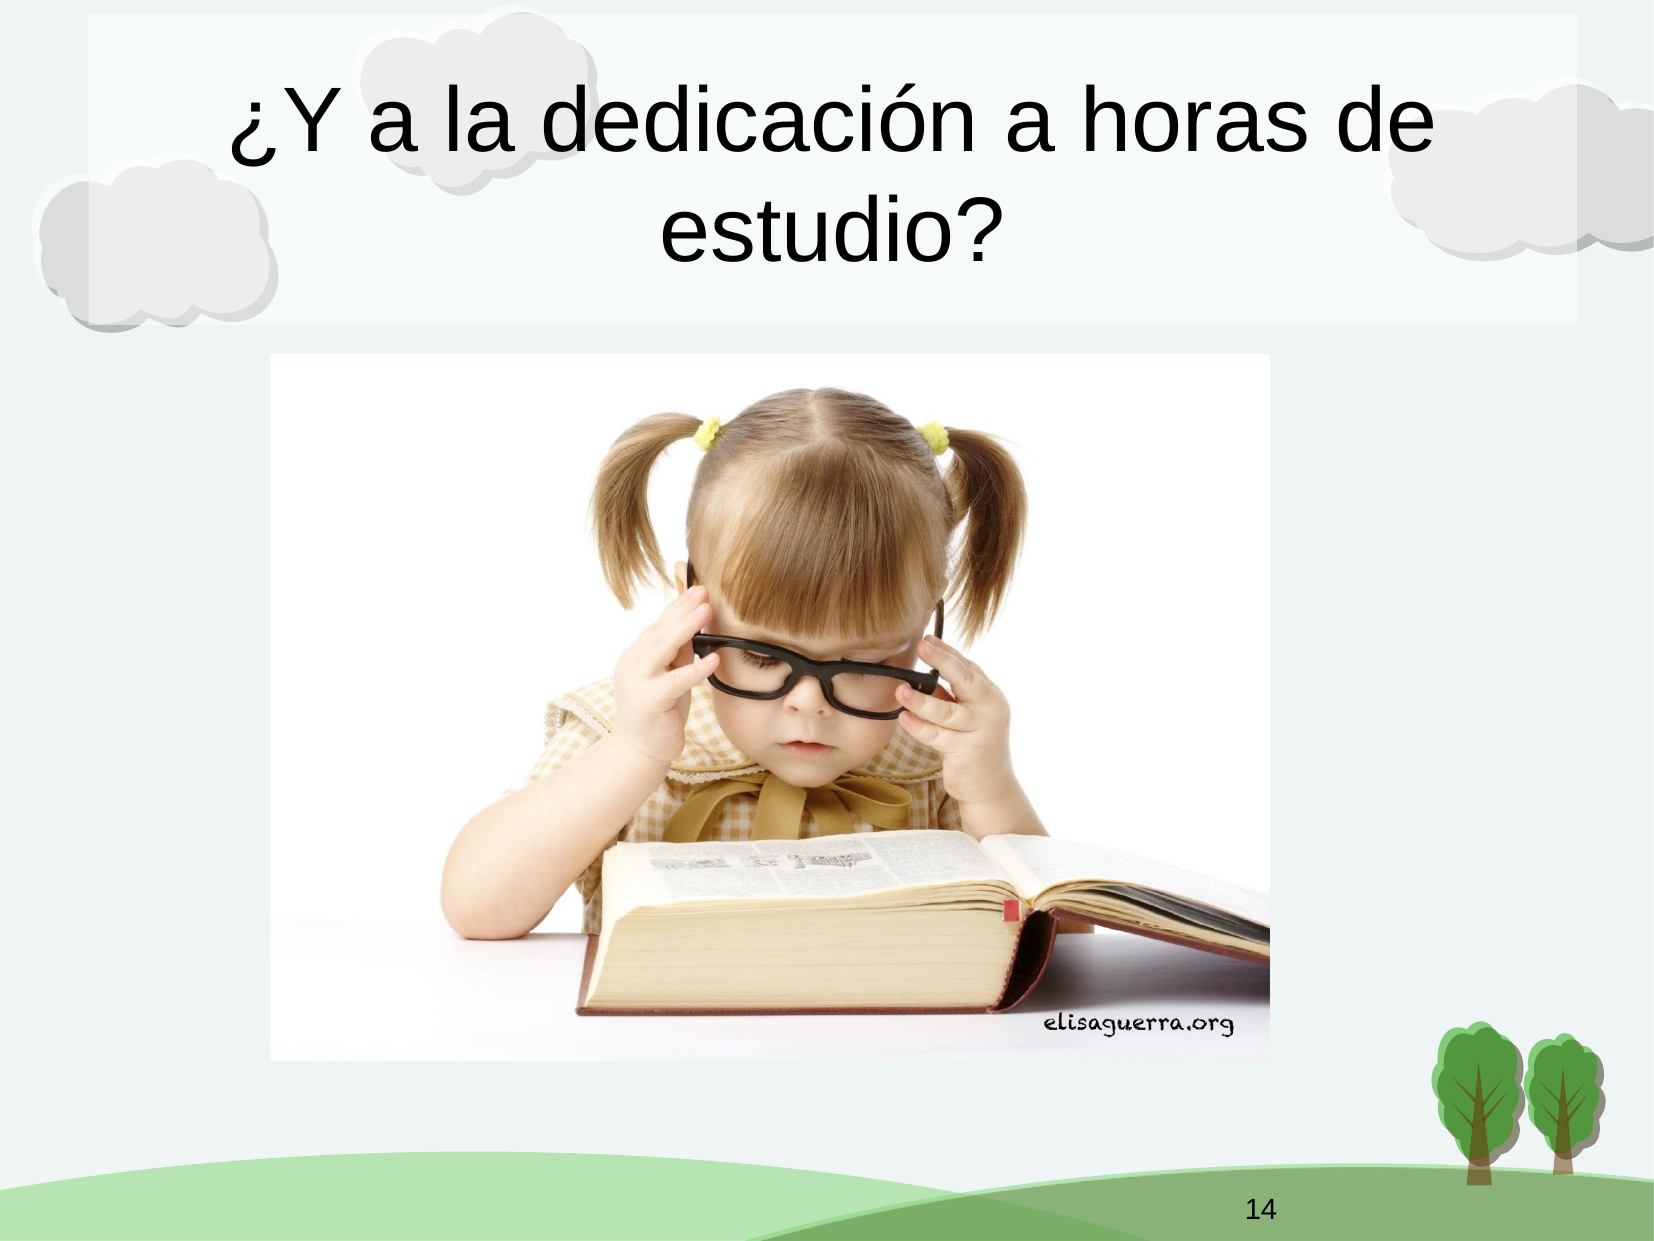

# ¿Y a la dedicación a horas de estudio?